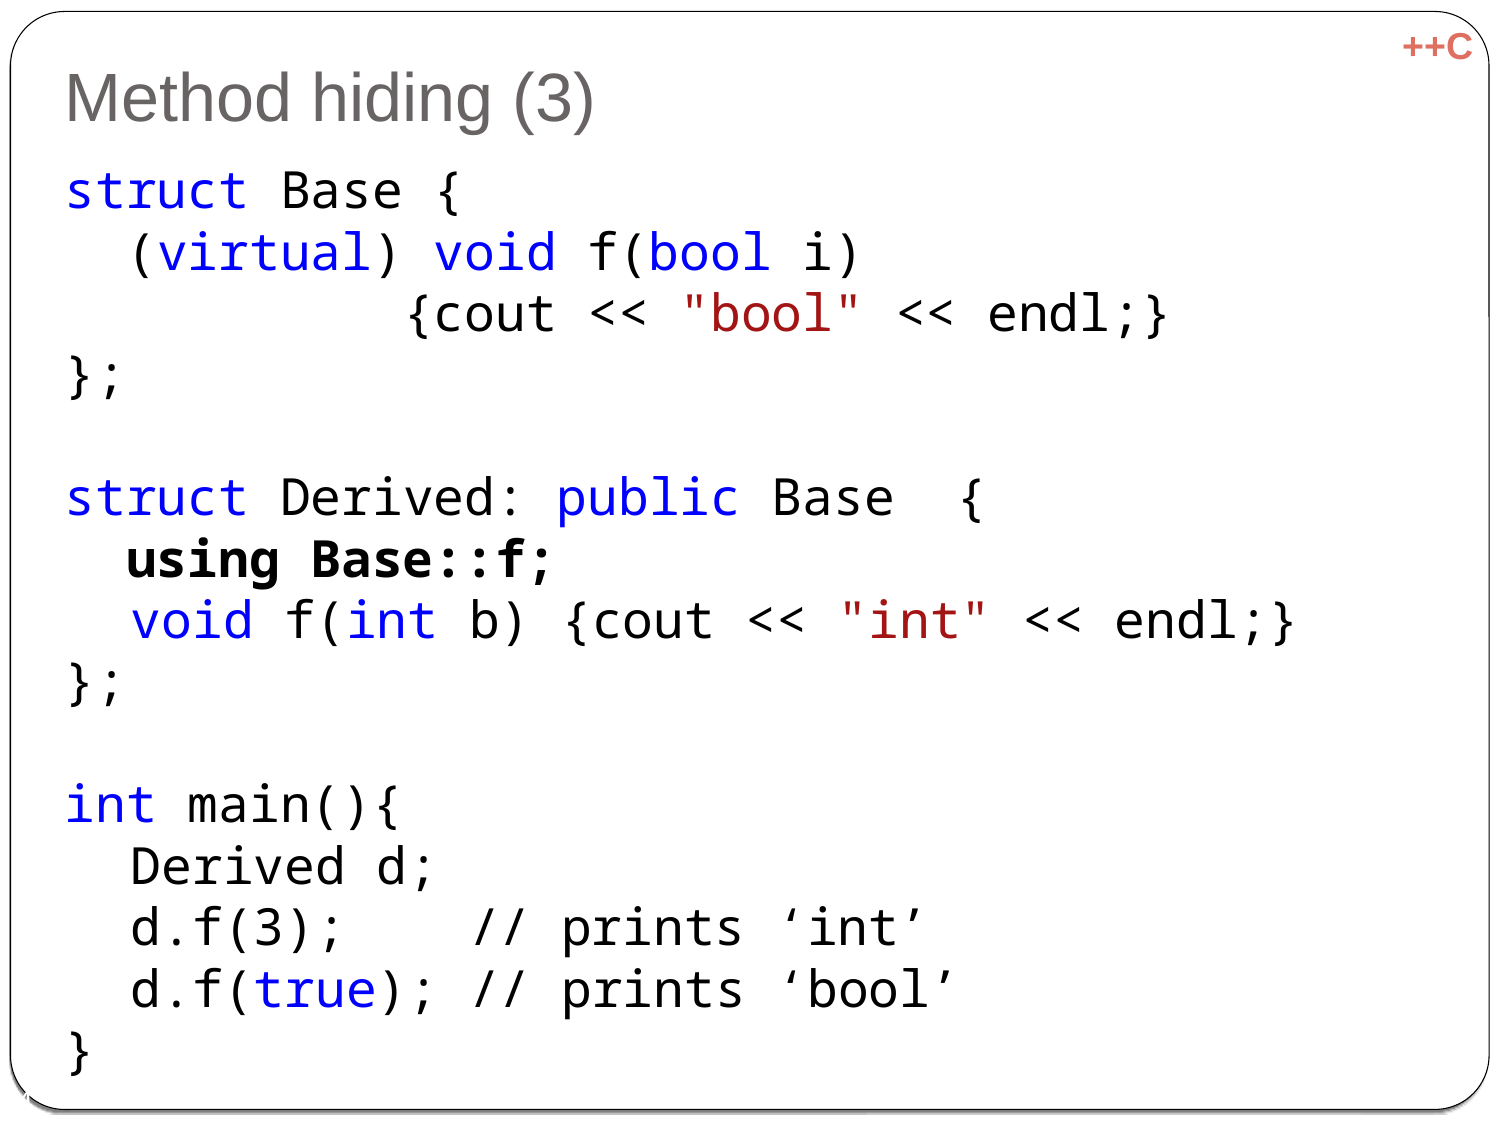

# Method hiding (3)
struct Base {
 (virtual) void f(bool i)
 {cout << "bool" << endl;}
};
struct Derived: public Base {
 using Base::f;
	void f(int b) {cout << "int" << endl;}
};
int main(){
	Derived d;
	d.f(3); // prints ‘int’
	d.f(true); // prints ‘bool’
}